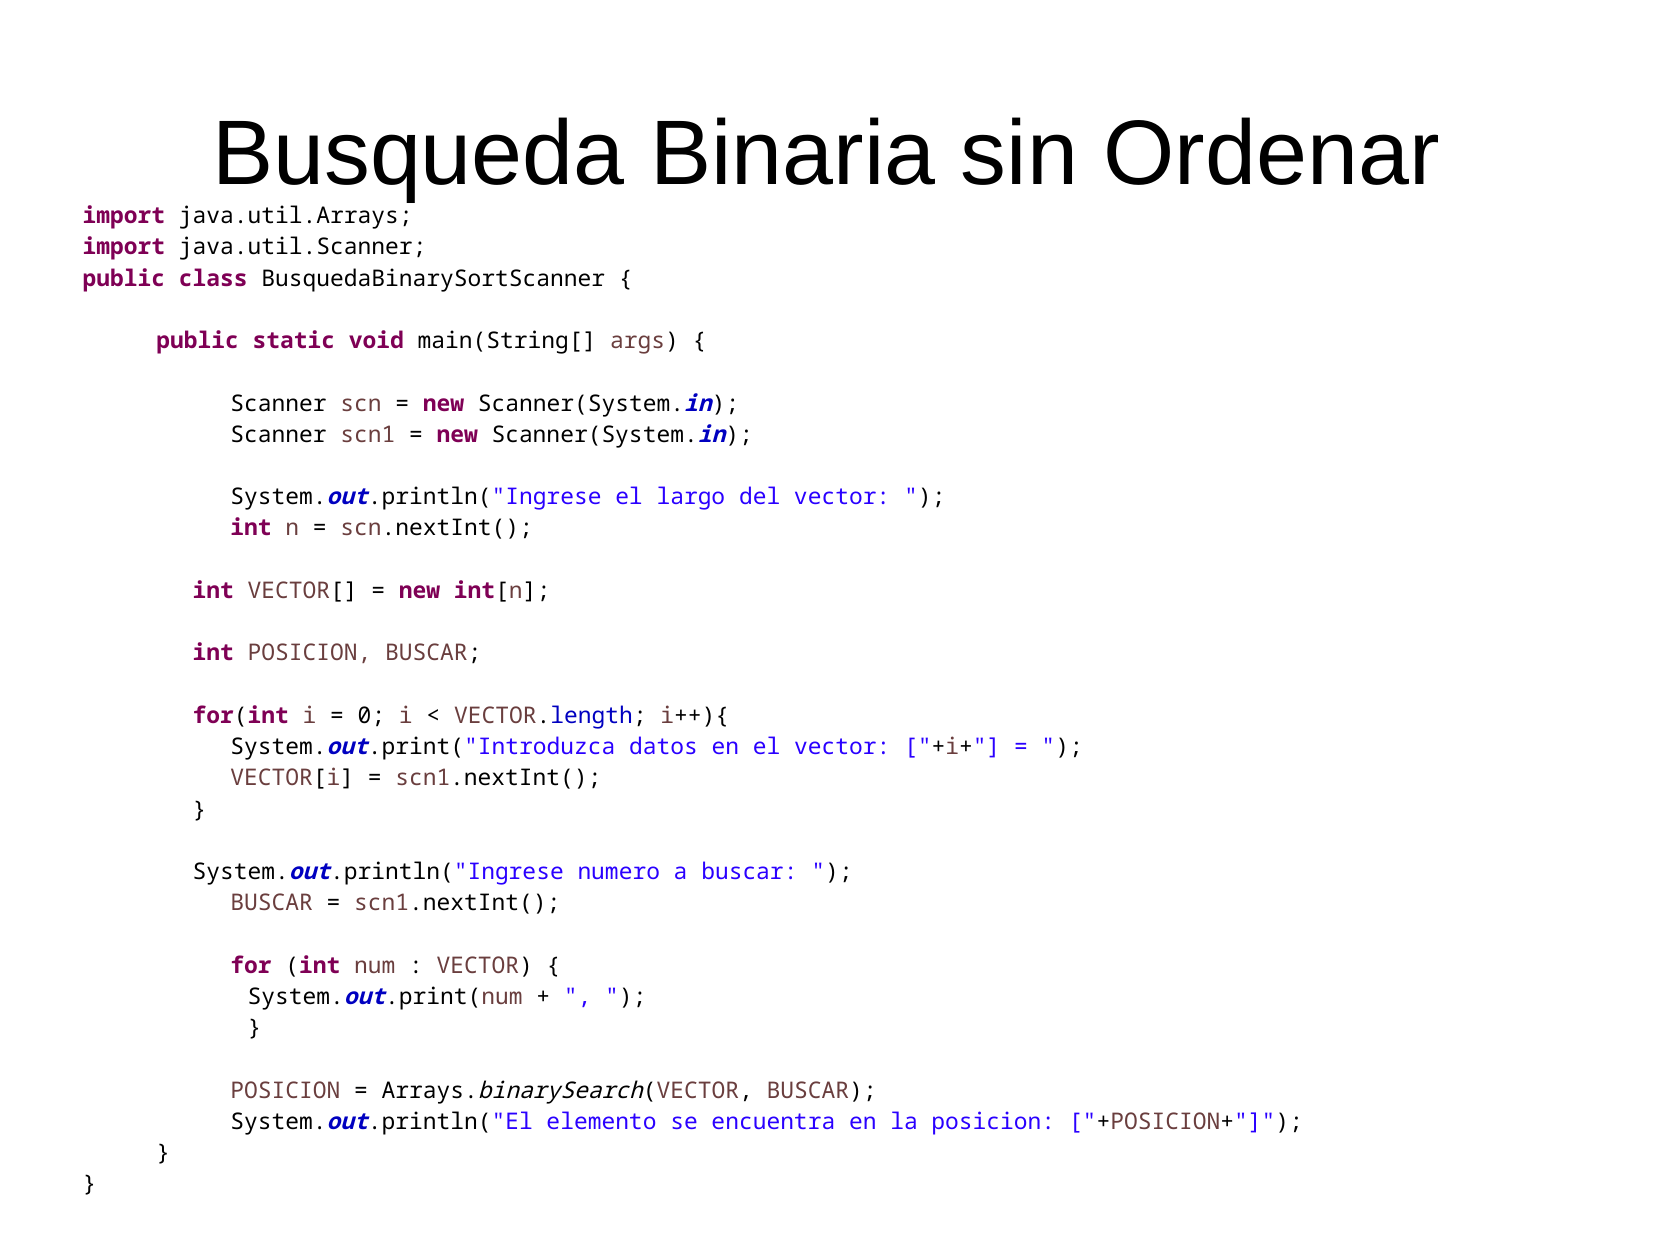

# Busqueda Binaria sin Ordenar
import java.util.Arrays;
import java.util.Scanner;
public class BusquedaBinarySortScanner {
	public static void main(String[] args) {
		Scanner scn = new Scanner(System.in);
		Scanner scn1 = new Scanner(System.in);
		System.out.println("Ingrese el largo del vector: ");
		int n = scn.nextInt();
 int VECTOR[] = new int[n];
 int POSICION, BUSCAR;
 for(int i = 0; i < VECTOR.length; i++){
 	System.out.print("Introduzca datos en el vector: ["+i+"] = ");
 	VECTOR[i] = scn1.nextInt();
 }
 System.out.println("Ingrese numero a buscar: ");
		BUSCAR = scn1.nextInt();
		for (int num : VECTOR) {
 System.out.print(num + ", ");
 }
		POSICION = Arrays.binarySearch(VECTOR, BUSCAR);
		System.out.println("El elemento se encuentra en la posicion: ["+POSICION+"]");
	}
}